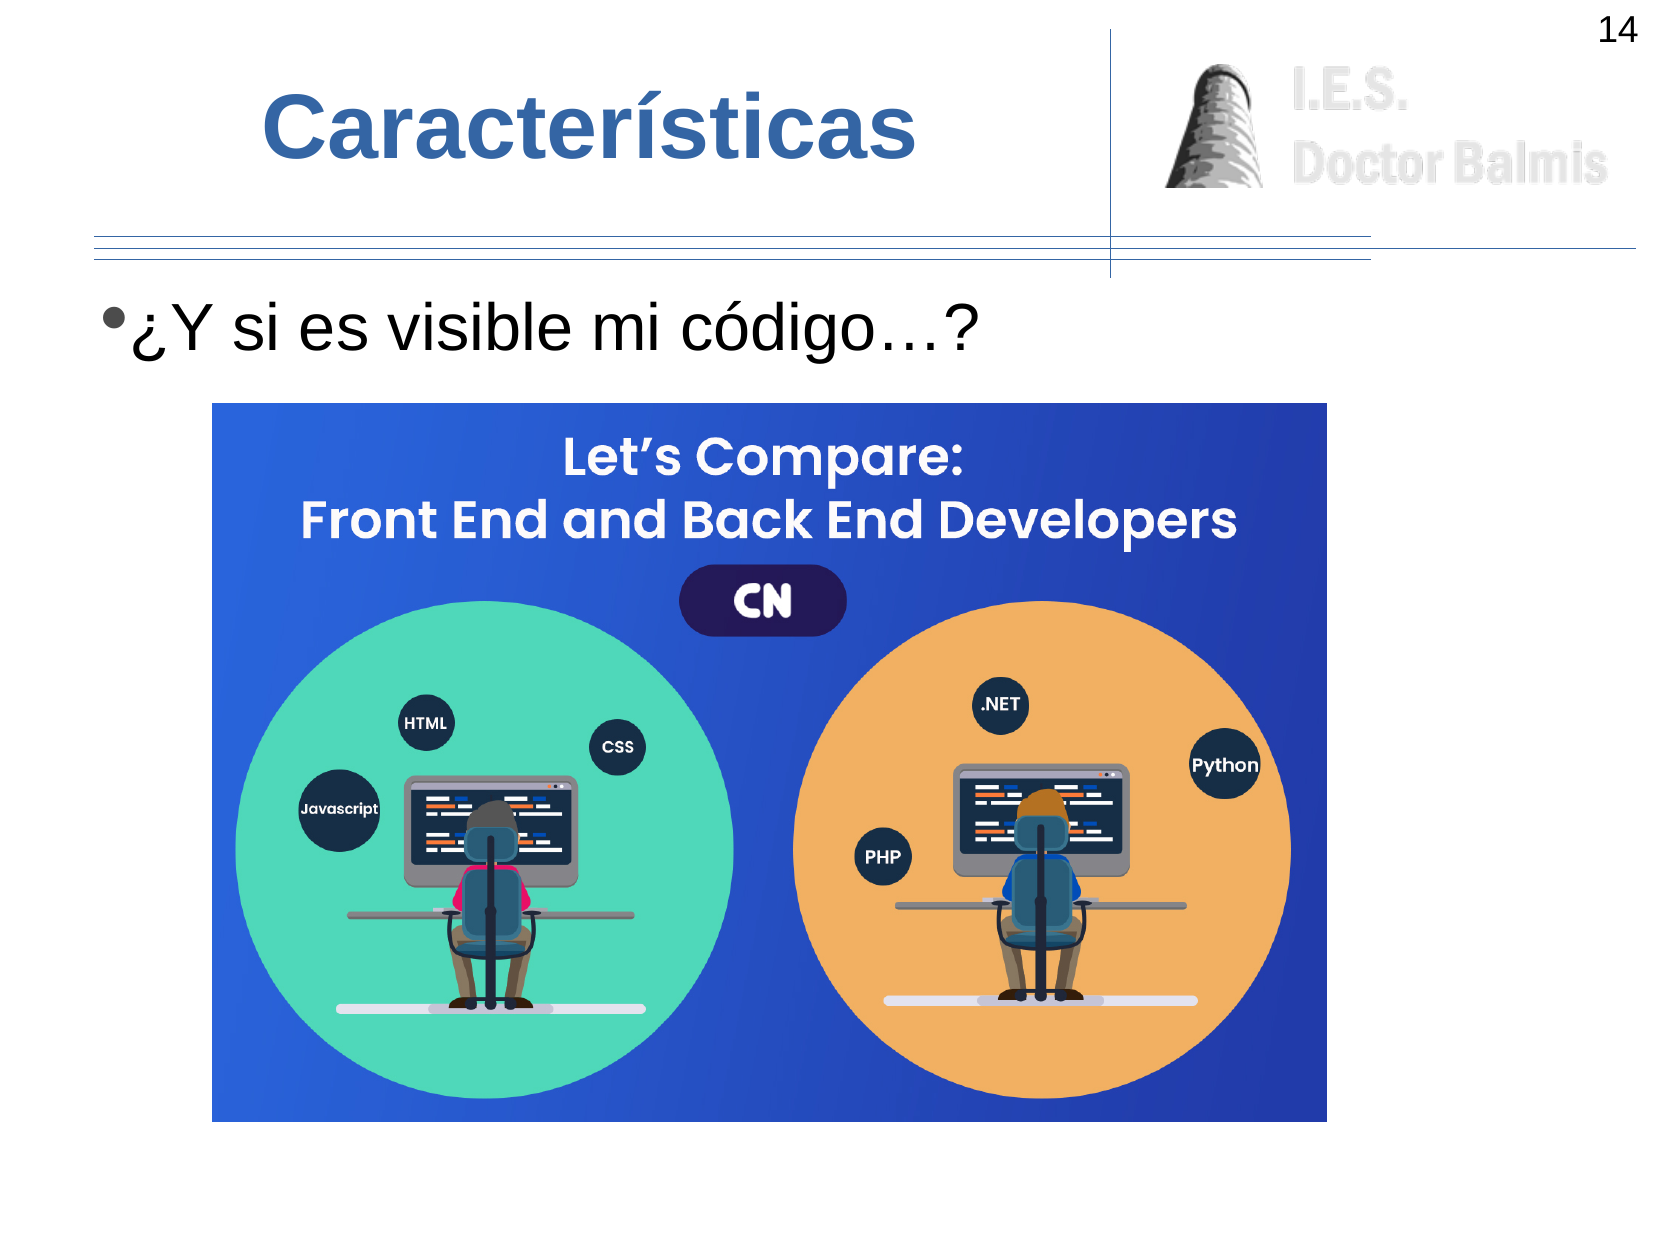

# Características
¿Y si es visible mi código…?